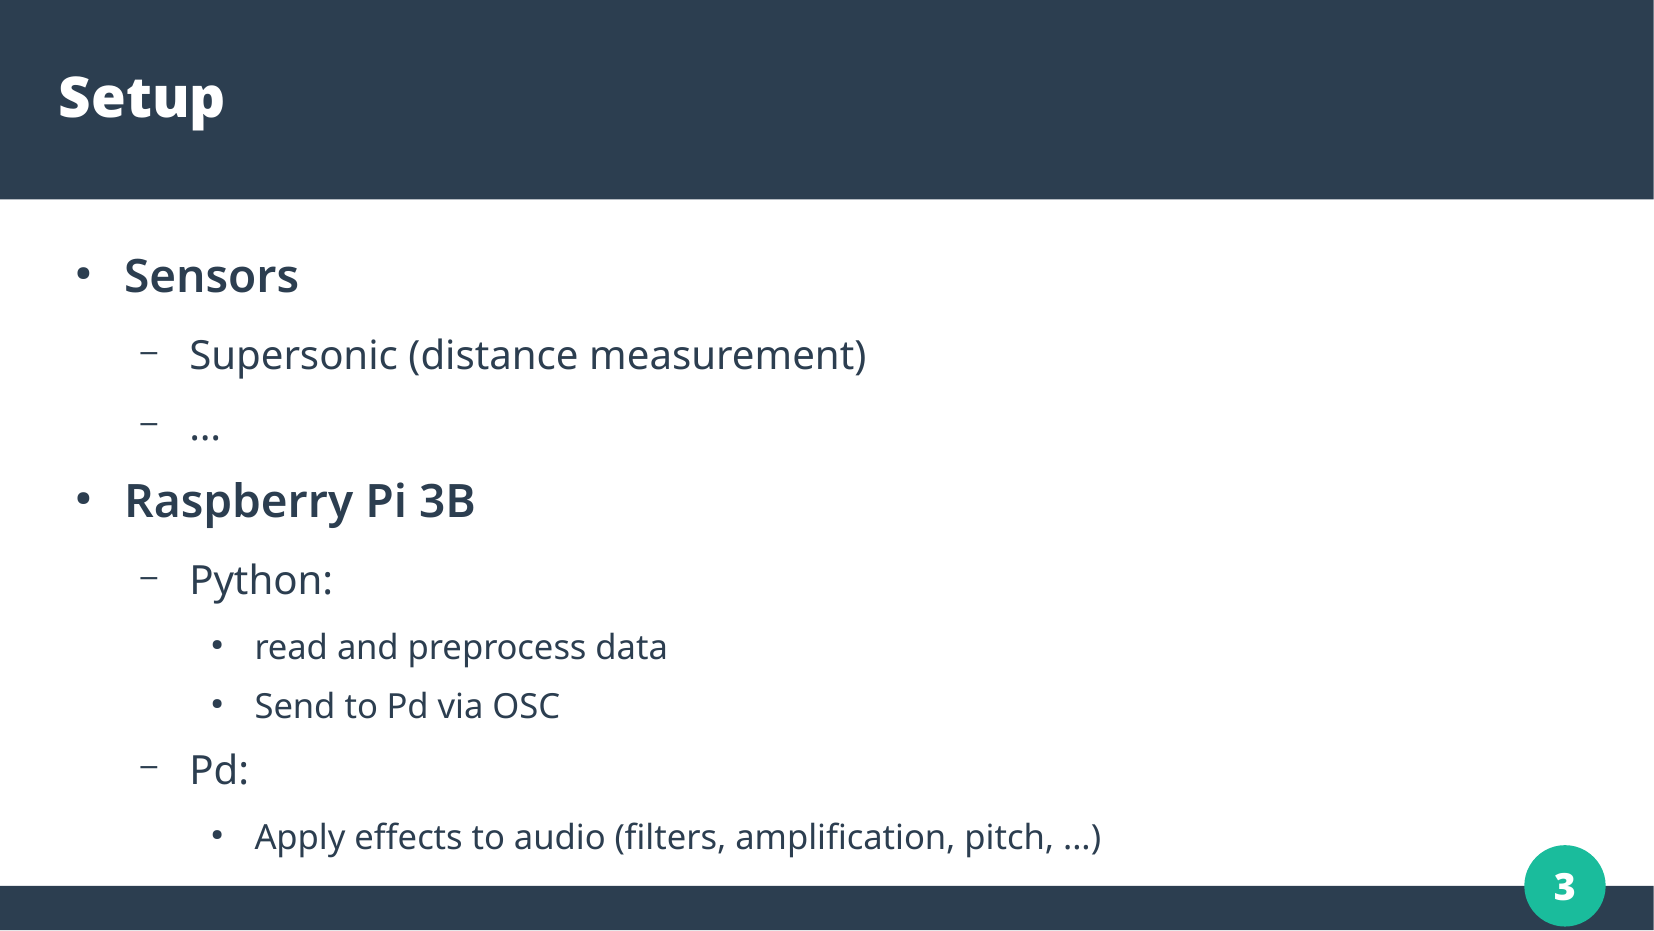

# Setup
Sensors
Supersonic (distance measurement)
…
Raspberry Pi 3B
Python:
read and preprocess data
Send to Pd via OSC
Pd:
Apply effects to audio (filters, amplification, pitch, ...)